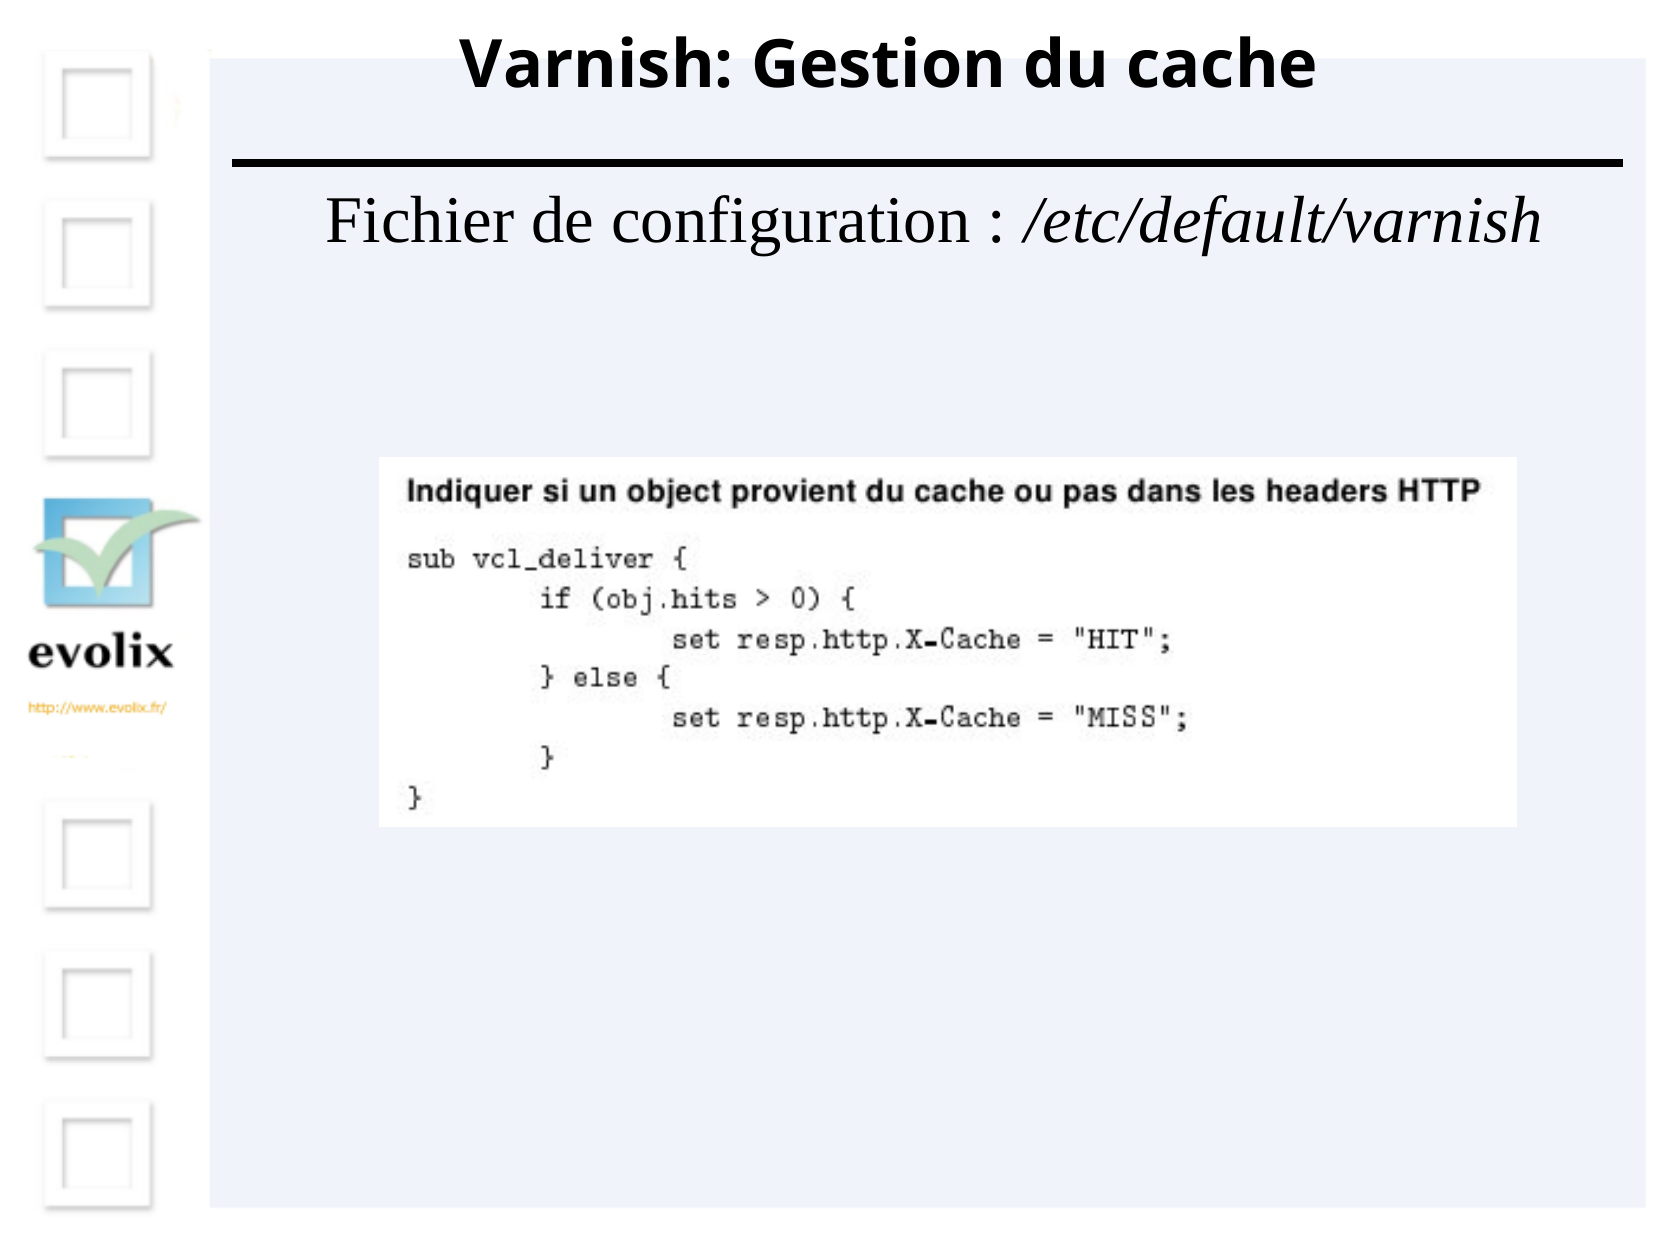

# Varnish: Gestion du cache
Fichier de configuration : /etc/default/varnish